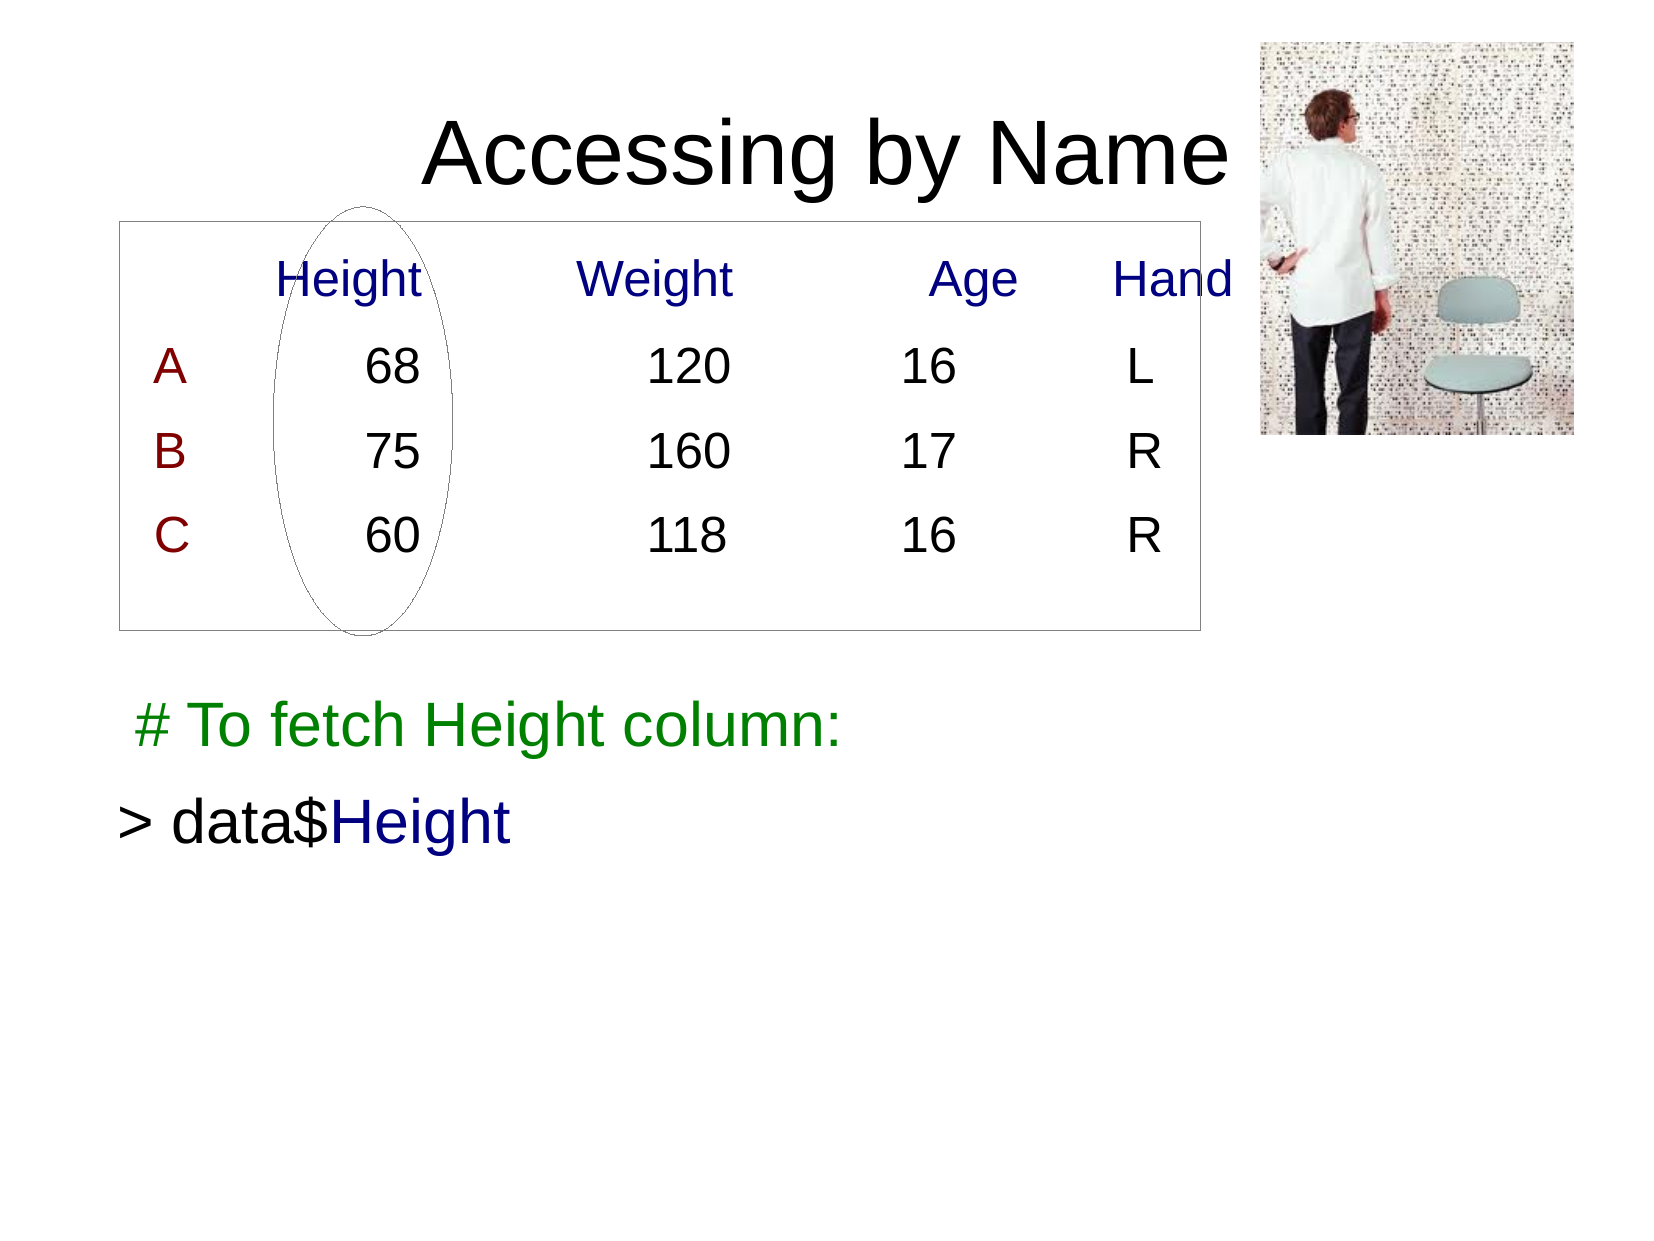

# Accessing by Name
 Height			 		Weight			 	Age		 Hand
 		A			 		 	68 			 			 	120	 	 16					 					 L
 	B		 		 		75		 	 	160	 	 17				 	 R
 C		 		 		60		 	 	118	 	 16			 	 R
 # To fetch Height column:
 > data$Height